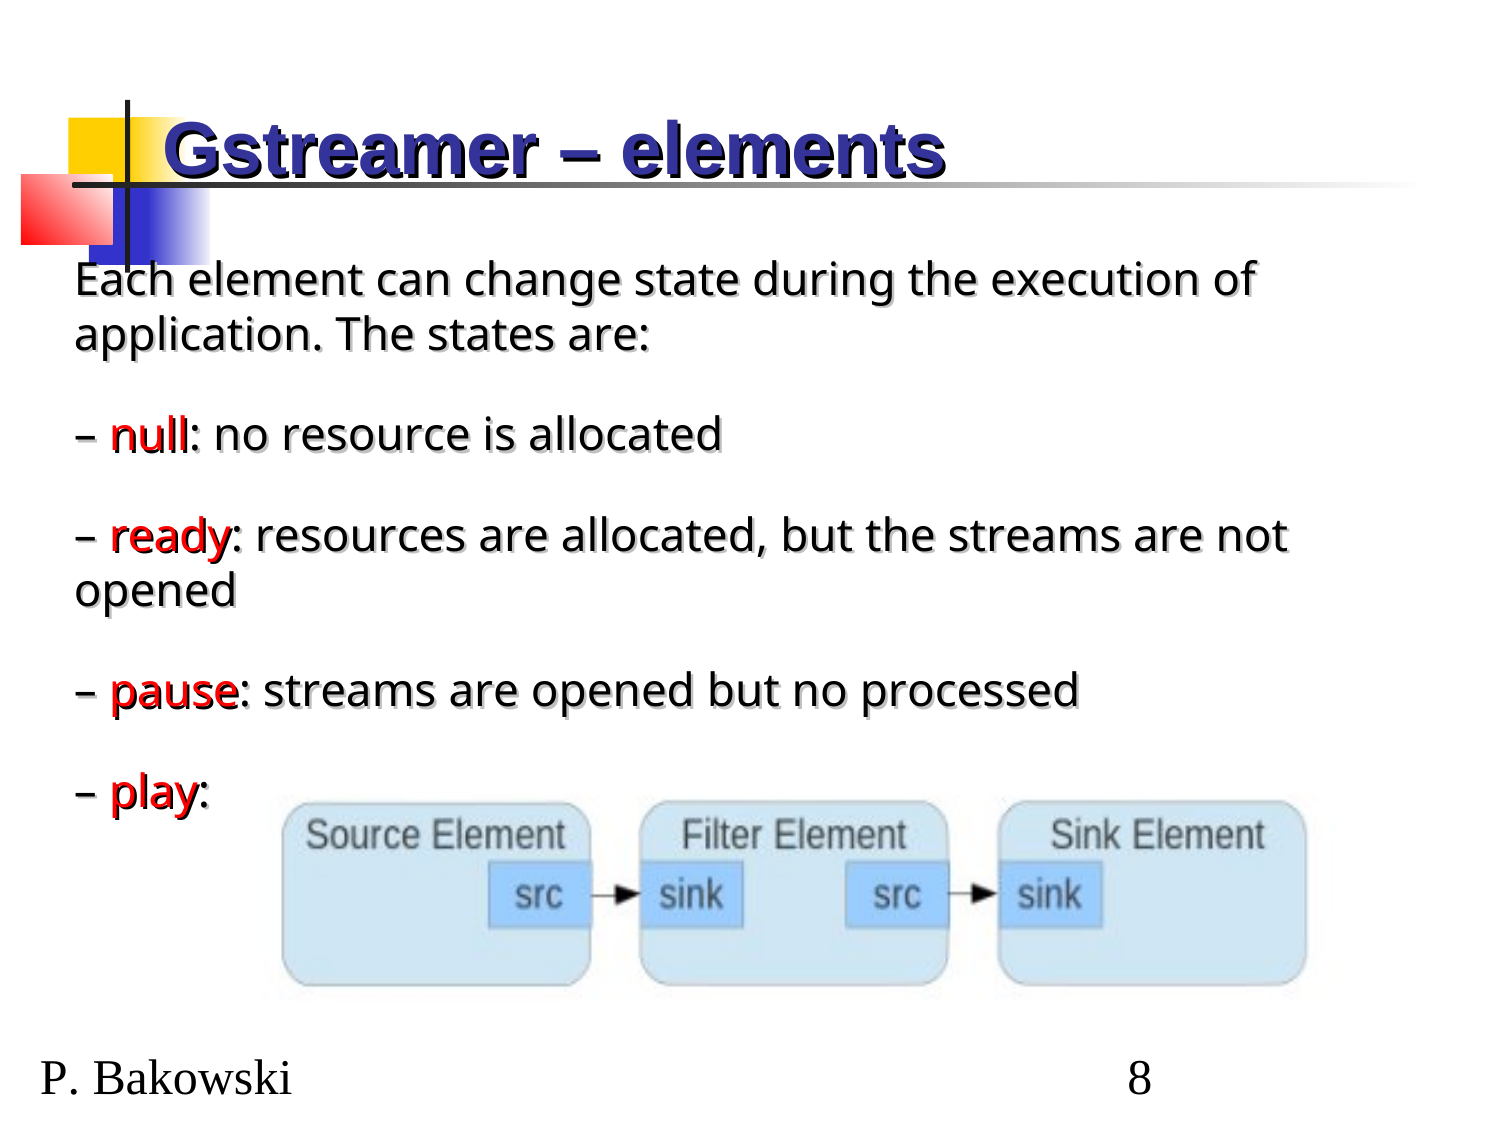

# Gstreamer – elements
Each element can change state during the execution of application. The states are:
– null: no resource is allocated
– ready: resources are allocated, but the streams are not opened
– pause: streams are opened but no processed
– play: streams are being processed
P.Bakowski
8